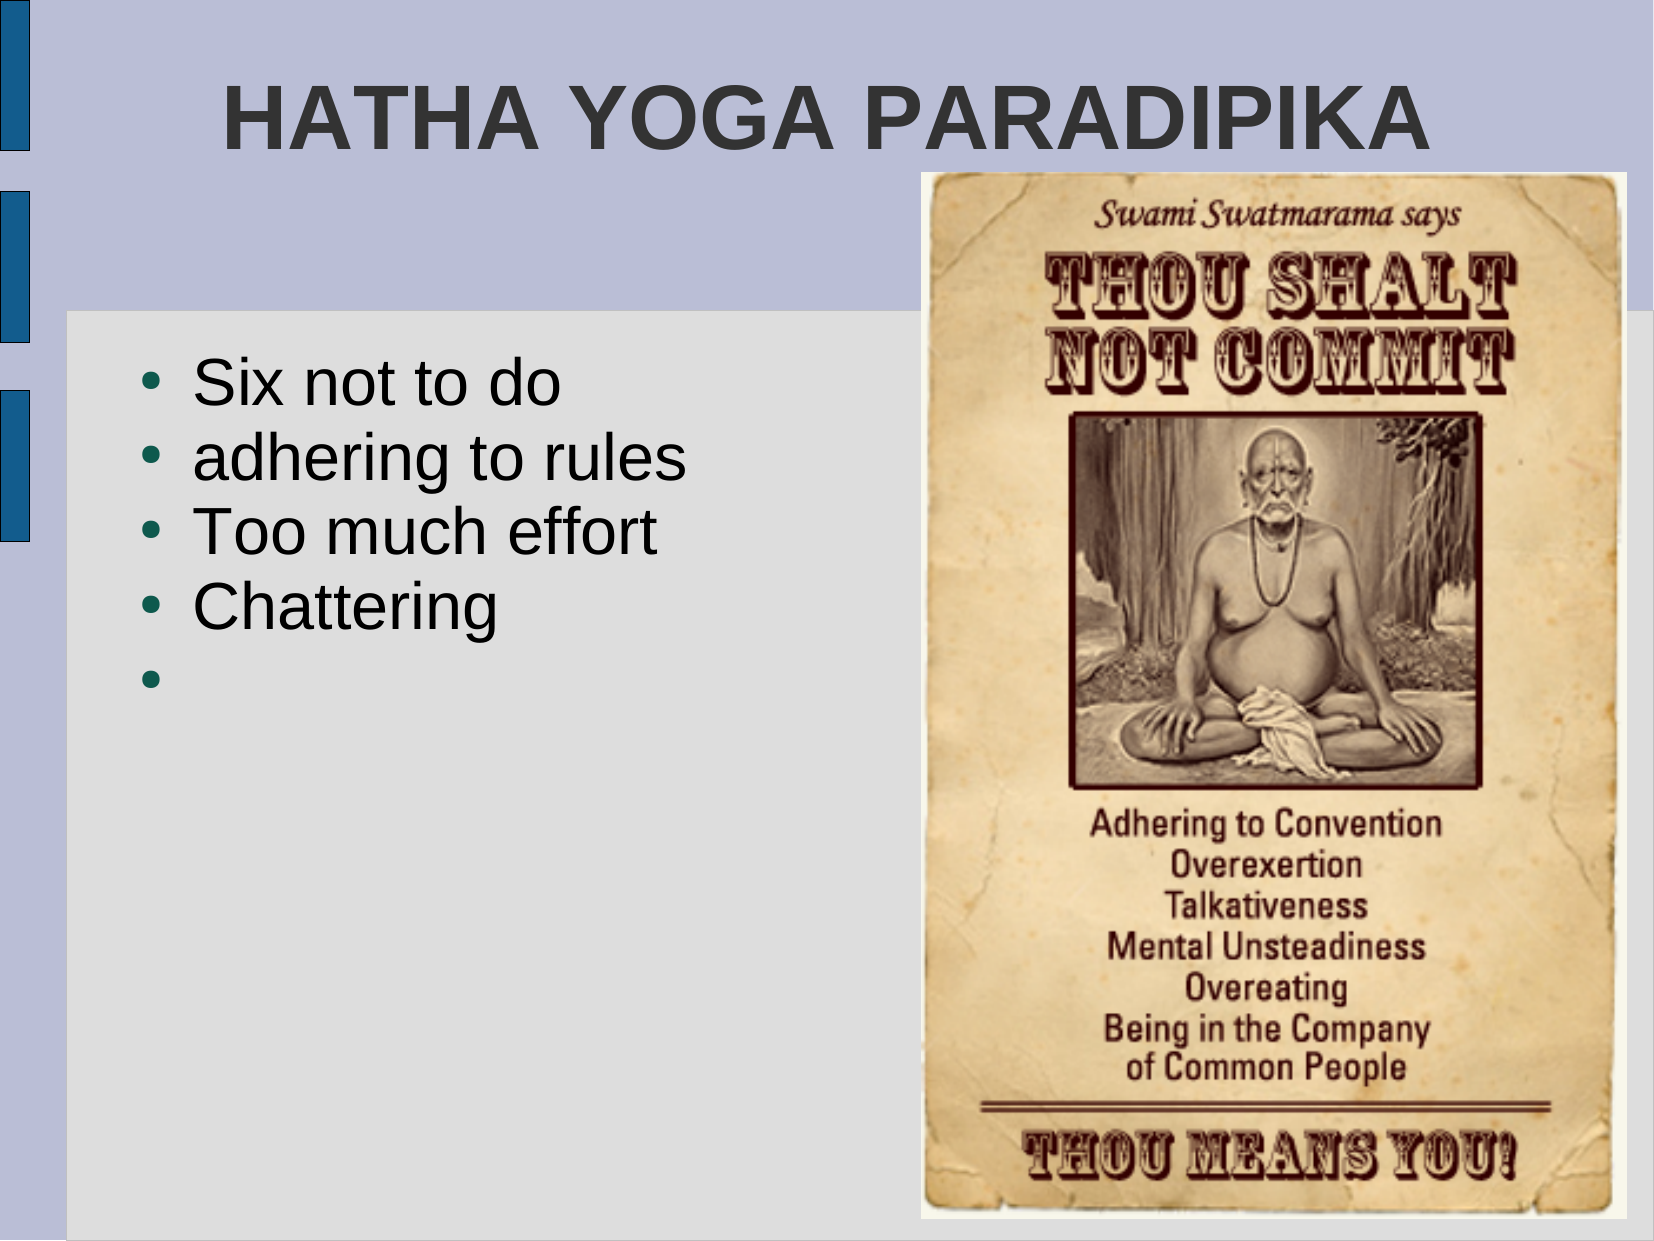

# HATHA YOGA PARADIPIKA
Six not to do
adhering to rules
Too much effort
Chattering